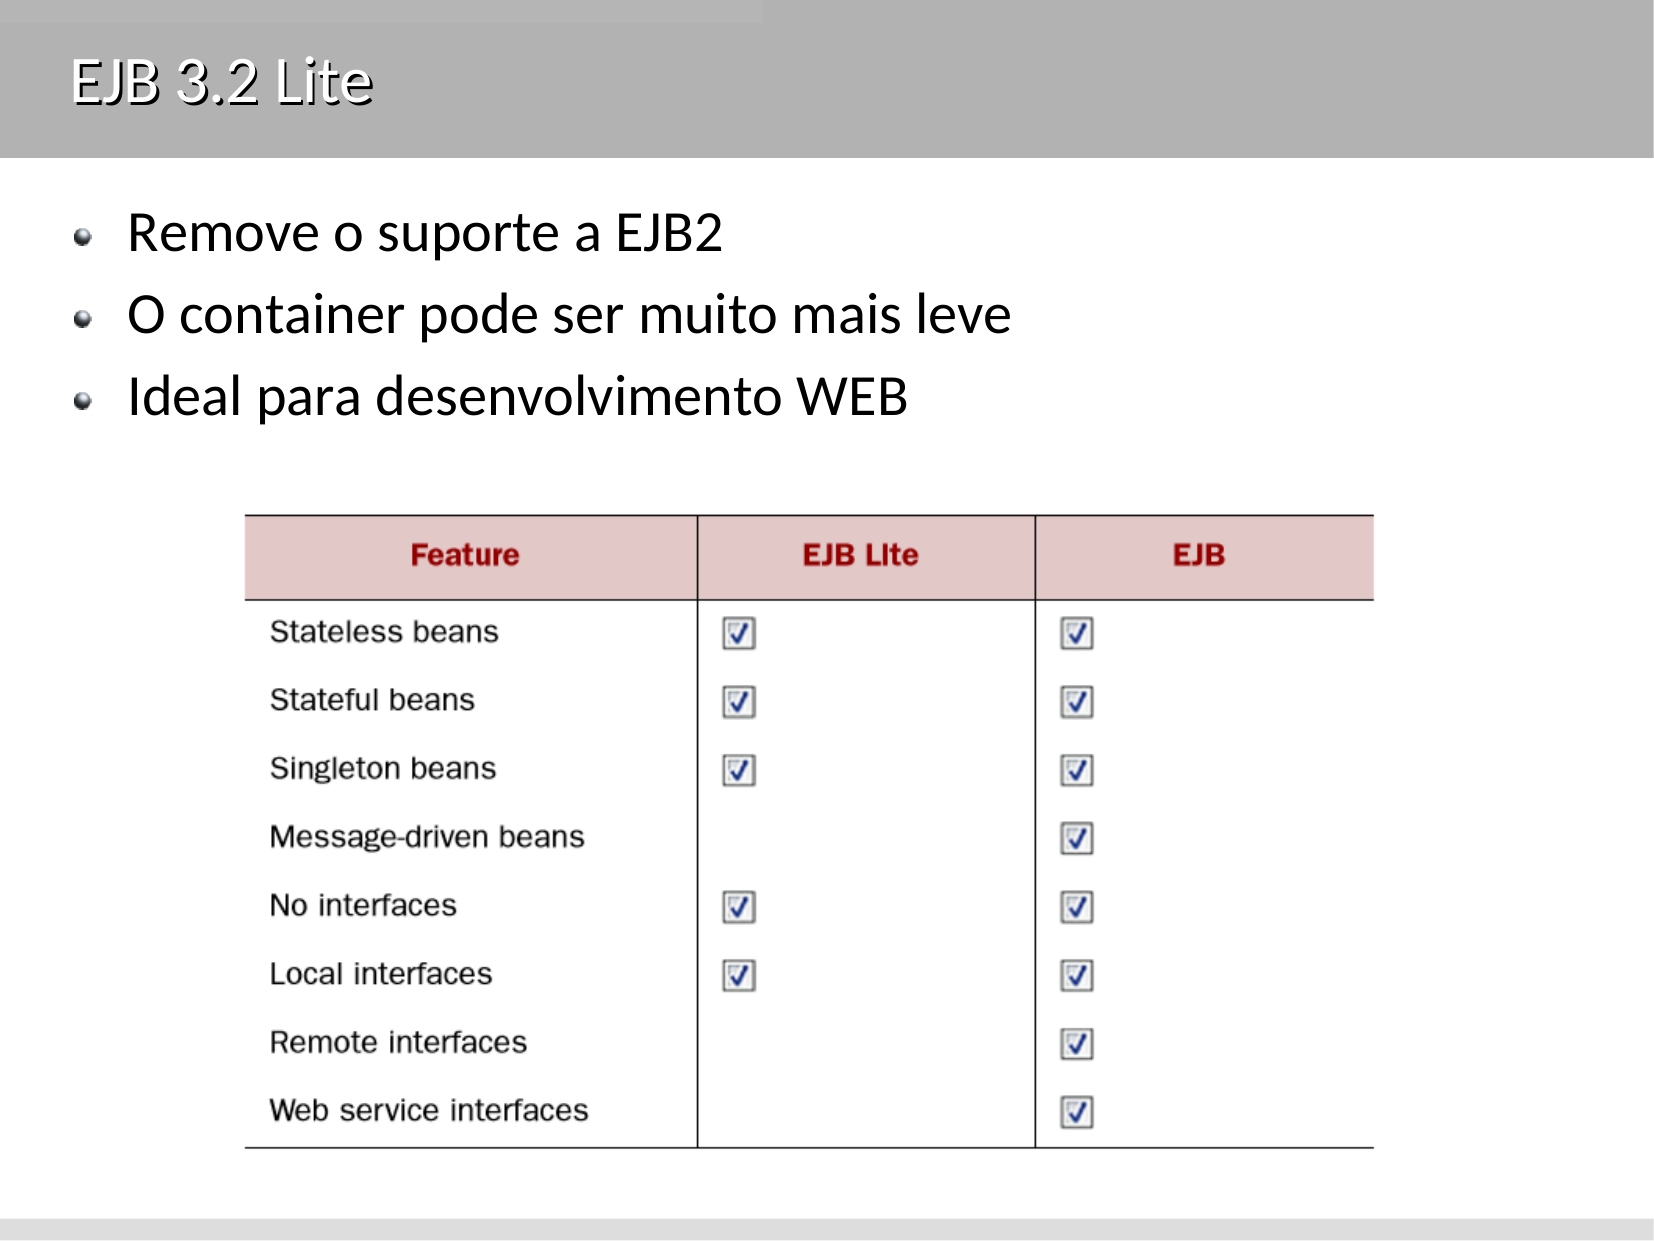

# EJB 3.2 Lite
Remove o suporte a EJB2
O container pode ser muito mais leve
Ideal para desenvolvimento WEB